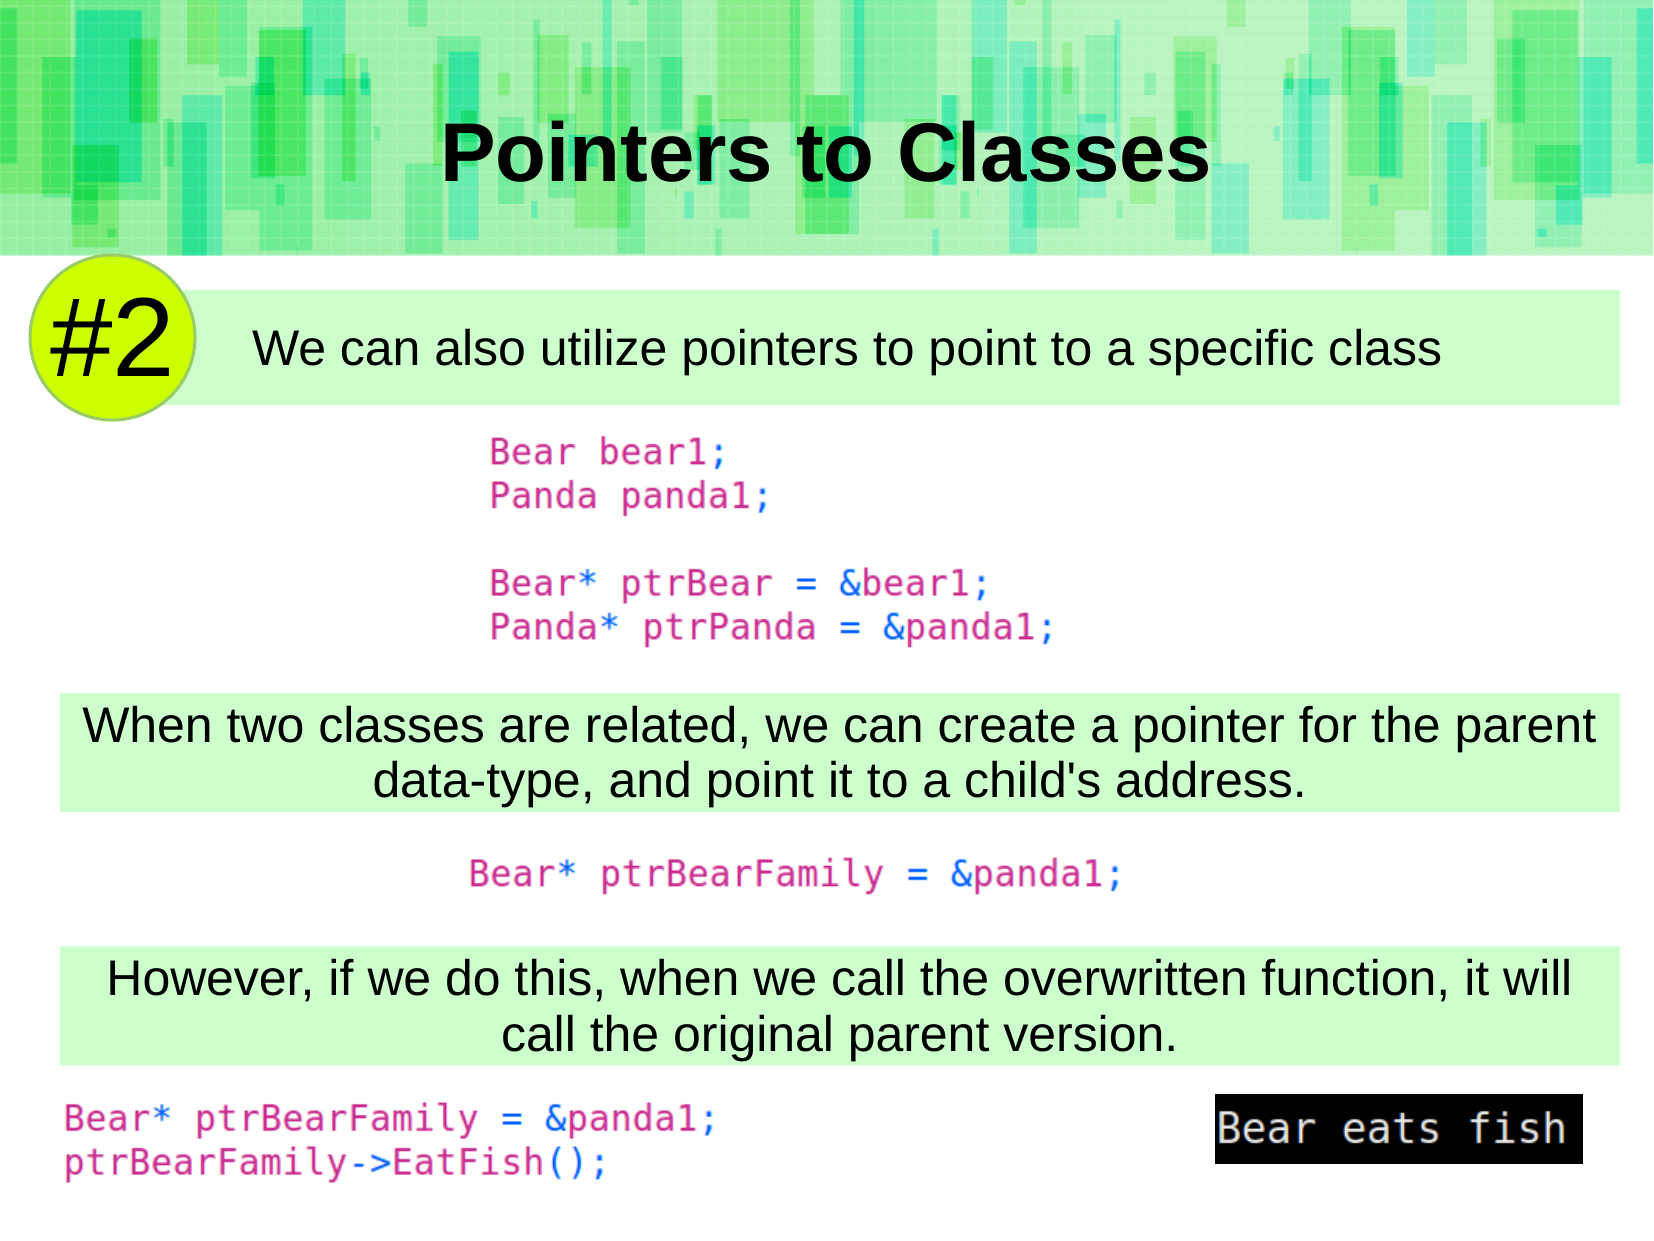

# Pointers to Classes
#2
We can also utilize pointers to point to a specific class
When two classes are related, we can create a pointer for the parent data-type, and point it to a child's address.
However, if we do this, when we call the overwritten function, it will call the original parent version.